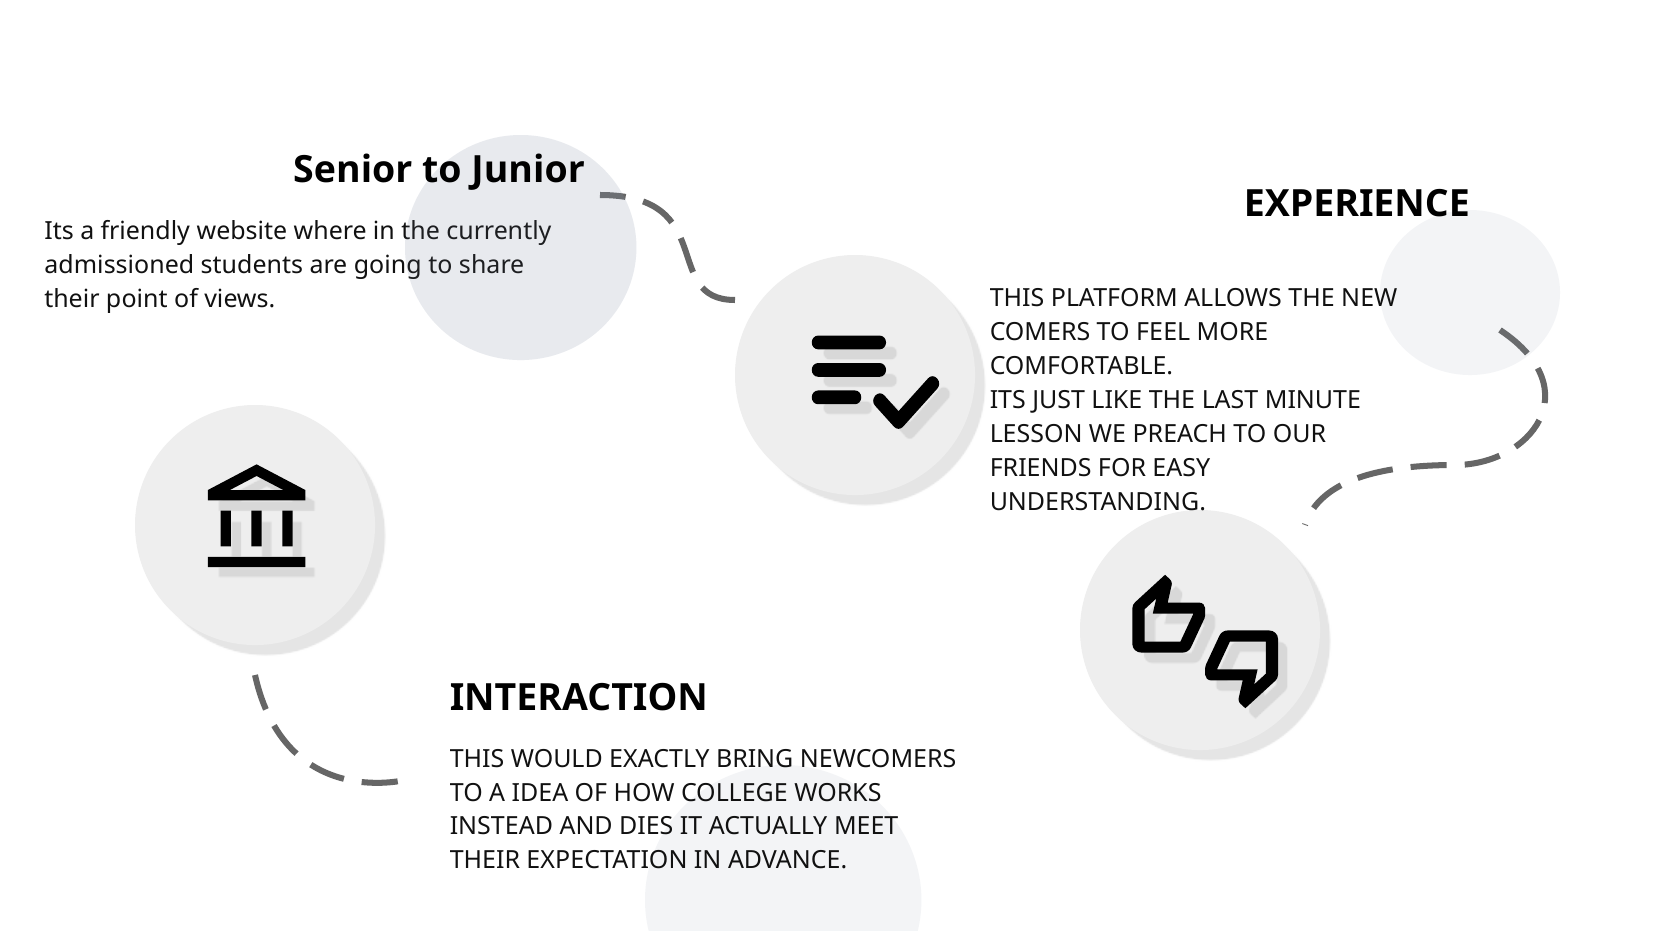

Senior to Junior
EXPERIENCE
Its a friendly website where in the currently admissioned students are going to share their point of views.
THIS PLATFORM ALLOWS THE NEW COMERS TO FEEL MORE COMFORTABLE.
ITS JUST LIKE THE LAST MINUTE LESSON WE PREACH TO OUR FRIENDS FOR EASY UNDERSTANDING.
INTERACTION
THIS WOULD EXACTLY BRING NEWCOMERS TO A IDEA OF HOW COLLEGE WORKS INSTEAD AND DIES IT ACTUALLY MEET THEIR EXPECTATION IN ADVANCE.